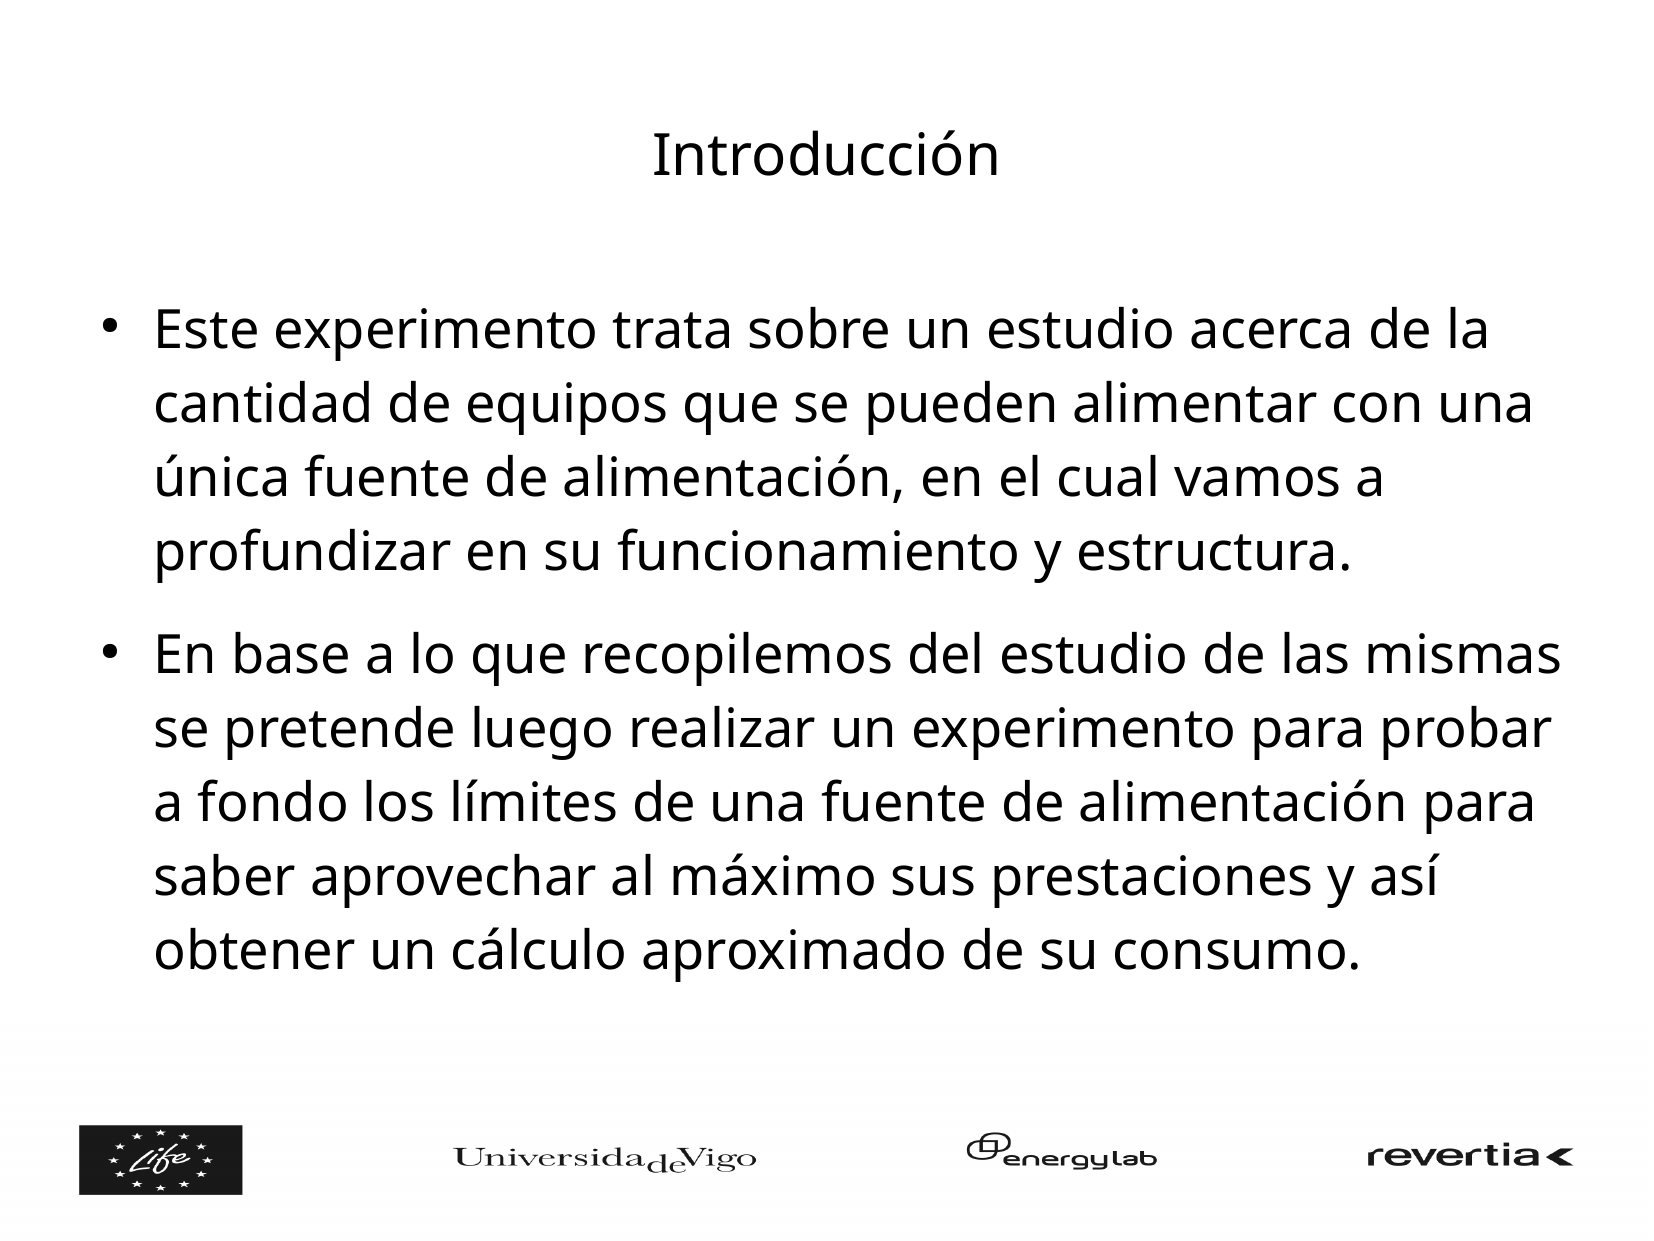

# Introducción
Este experimento trata sobre un estudio acerca de la cantidad de equipos que se pueden alimentar con una única fuente de alimentación, en el cual vamos a profundizar en su funcionamiento y estructura.
En base a lo que recopilemos del estudio de las mismas se pretende luego realizar un experimento para probar a fondo los límites de una fuente de alimentación para saber aprovechar al máximo sus prestaciones y así obtener un cálculo aproximado de su consumo.